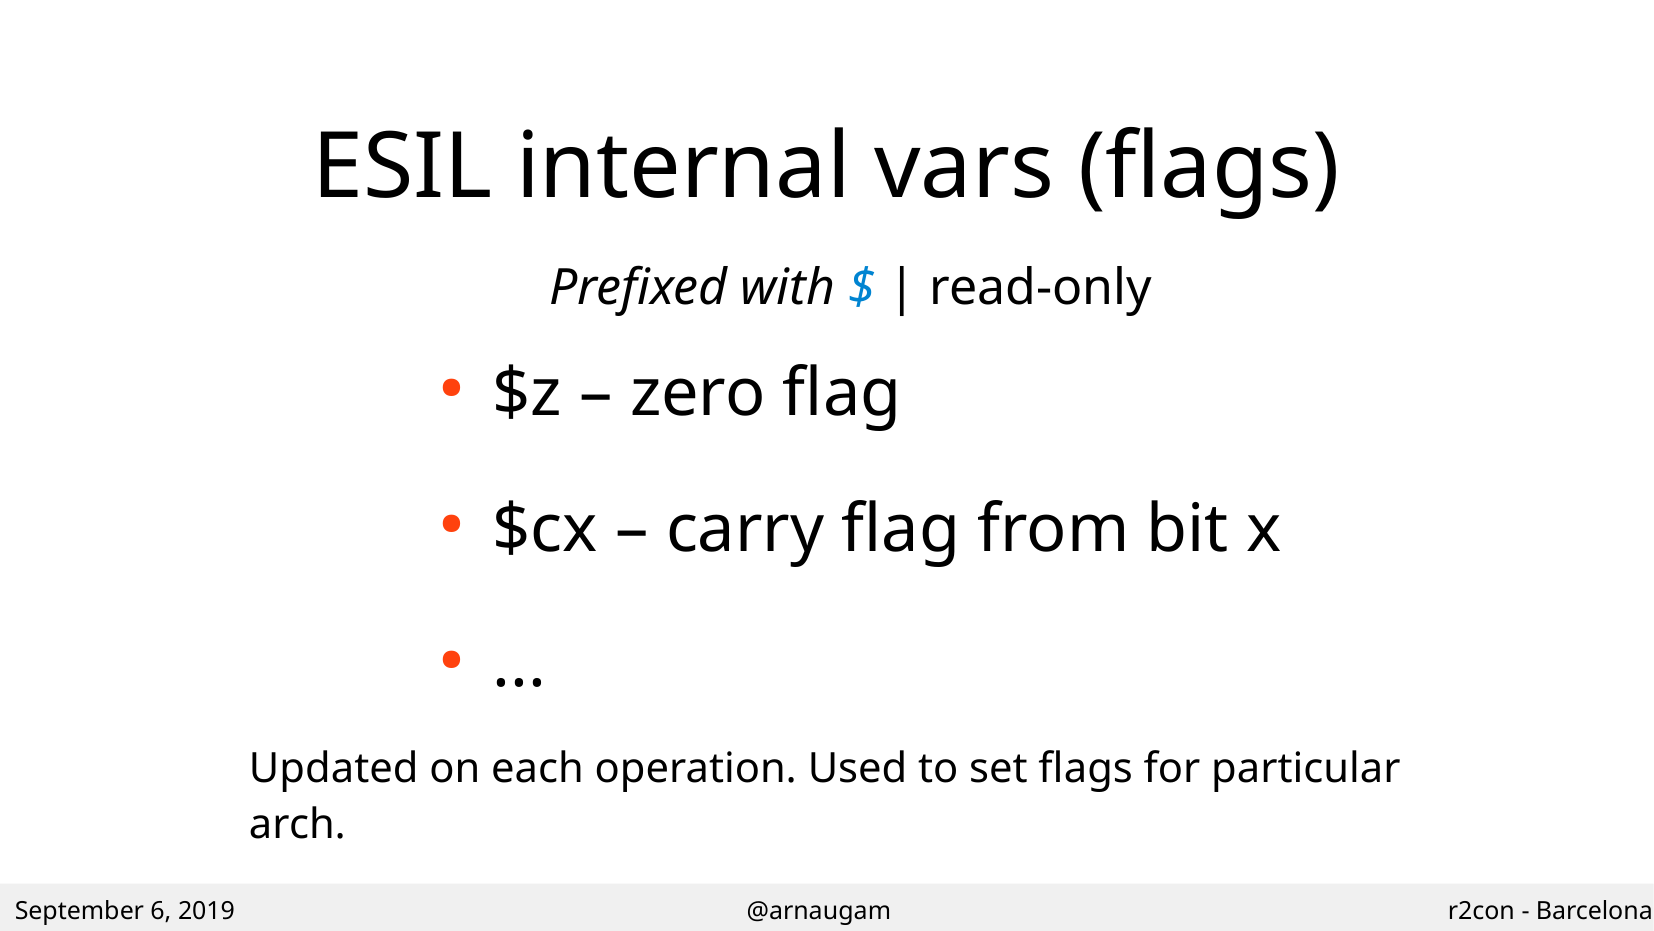

# ESIL internal vars (flags)
Prefixed with $ | read-only
$z – zero flag
$cx – carry flag from bit x
...
Updated on each operation. Used to set flags for particular arch.